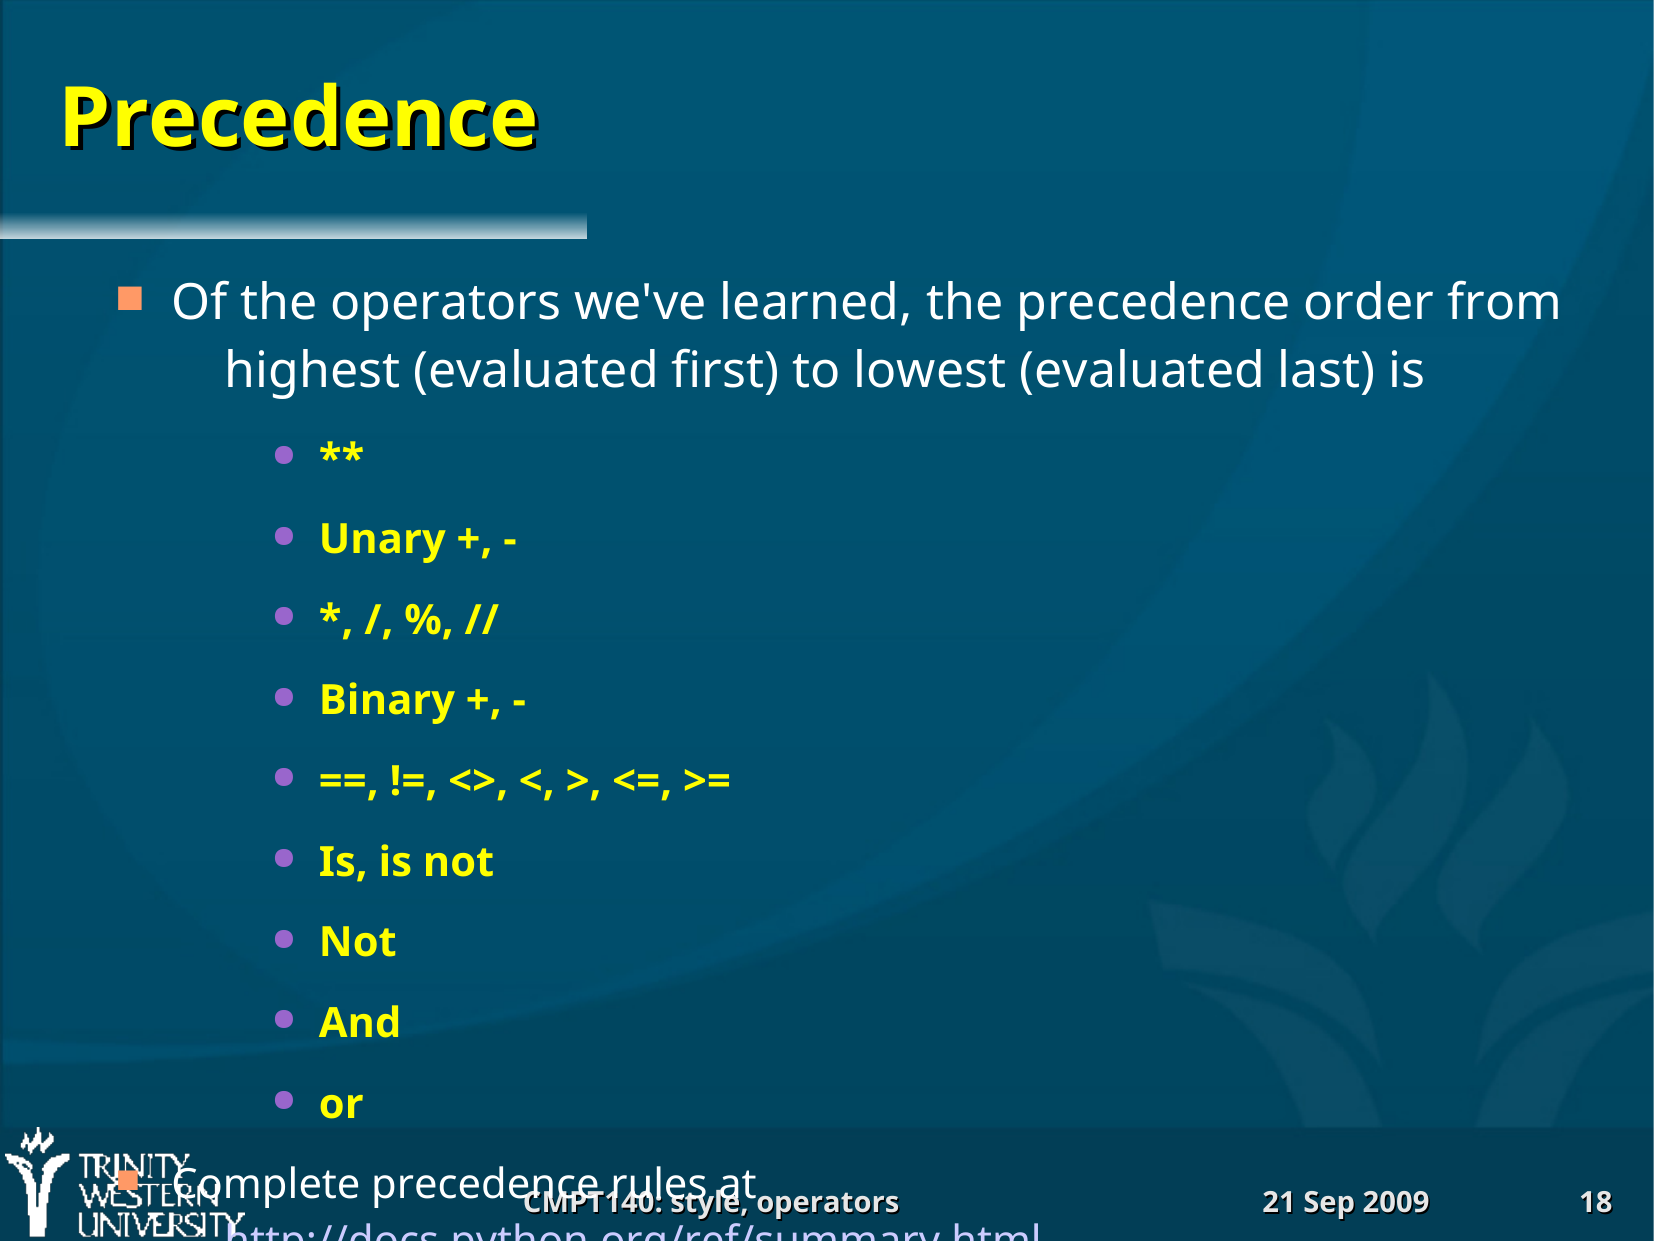

# Precedence
Of the operators we've learned, the precedence order from highest (evaluated first) to lowest (evaluated last) is
**
Unary +, -
*, /, %, //
Binary +, -
==, !=, <>, <, >, <=, >=
Is, is not
Not
And
or
Complete precedence rules at http://docs.python.org/ref/summary.html
CMPT140: style, operators
21 Sep 2009
18